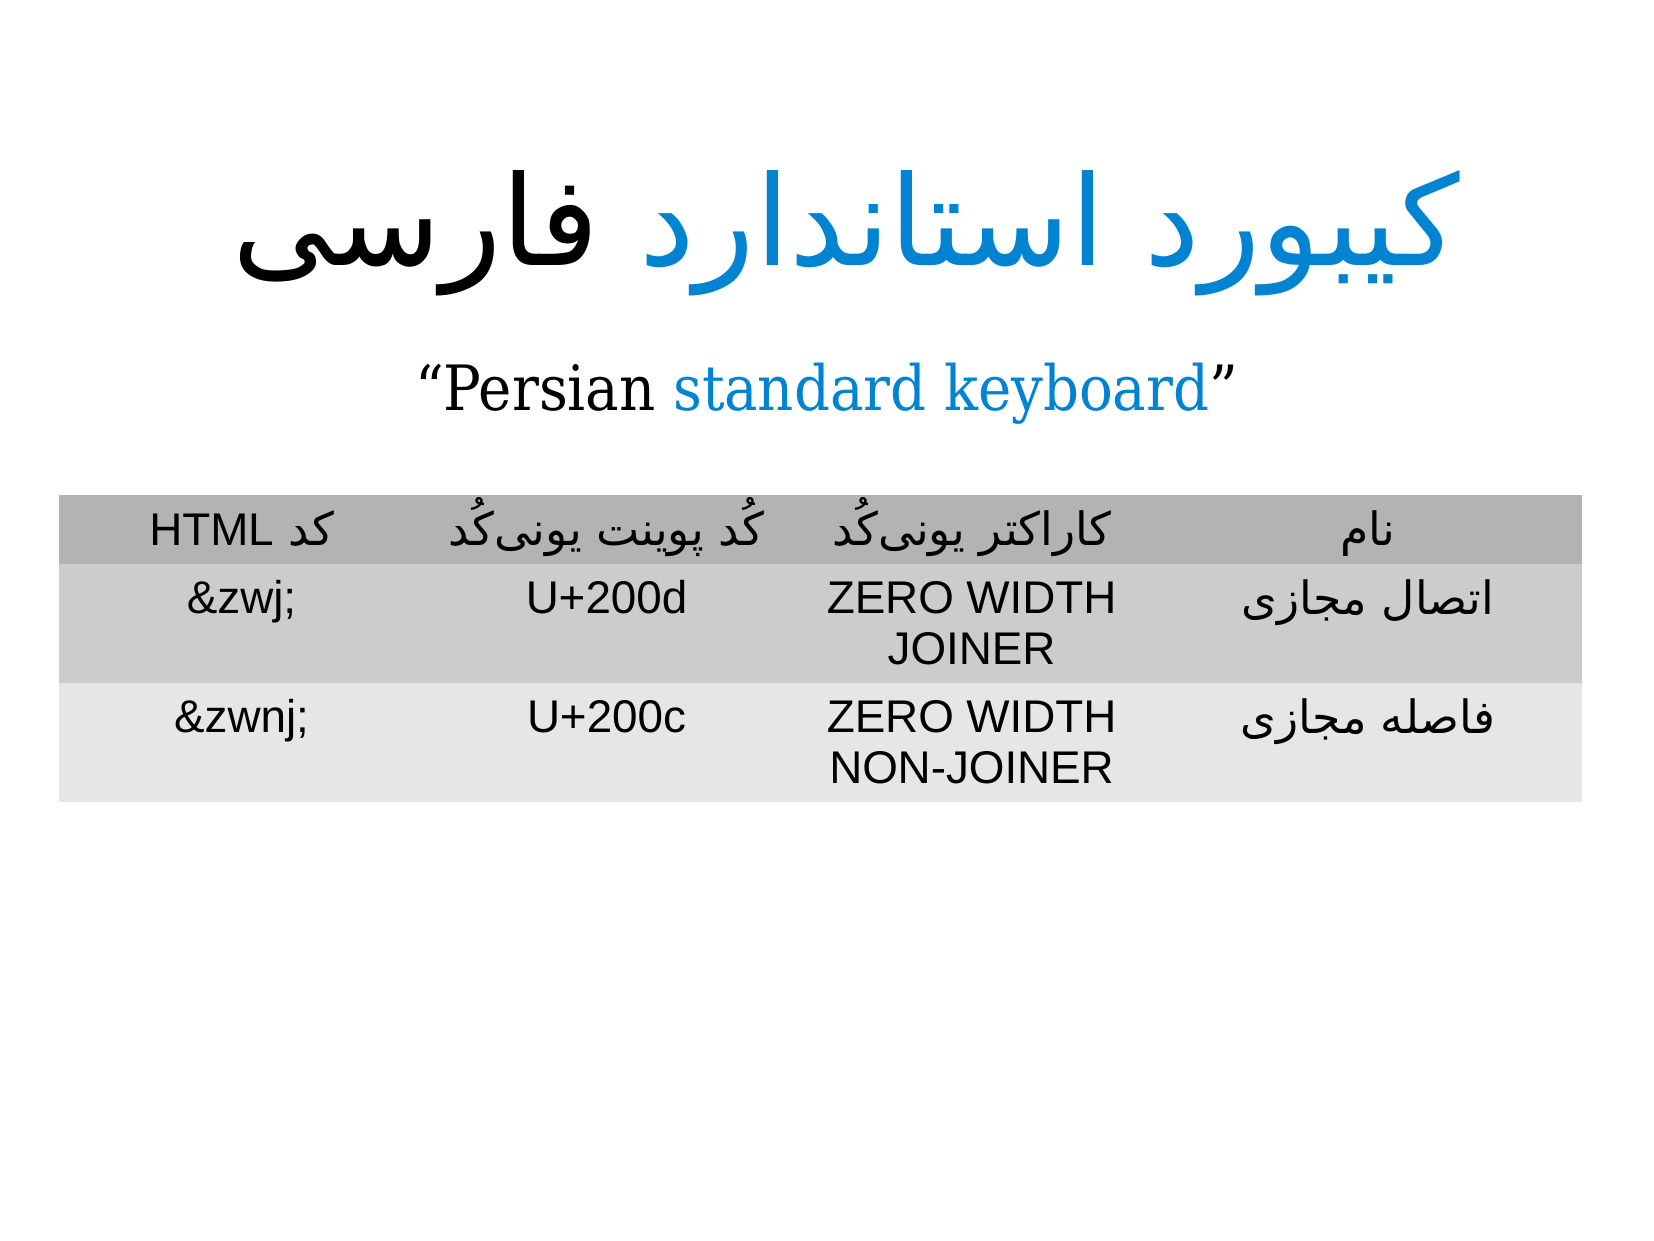

کیبورد استاندارد فارسی
“Persian standard keyboard”
| کد HTML | کُد پوینت یونی‌کُد | کاراکتر یونی‌کُد | نام |
| --- | --- | --- | --- |
| &zwj; | U+200d | ZERO WIDTH JOINER | اتصال مجازی |
| &zwnj; | U+200c | ZERO WIDTH NON-JOINER | فاصله مجازی |